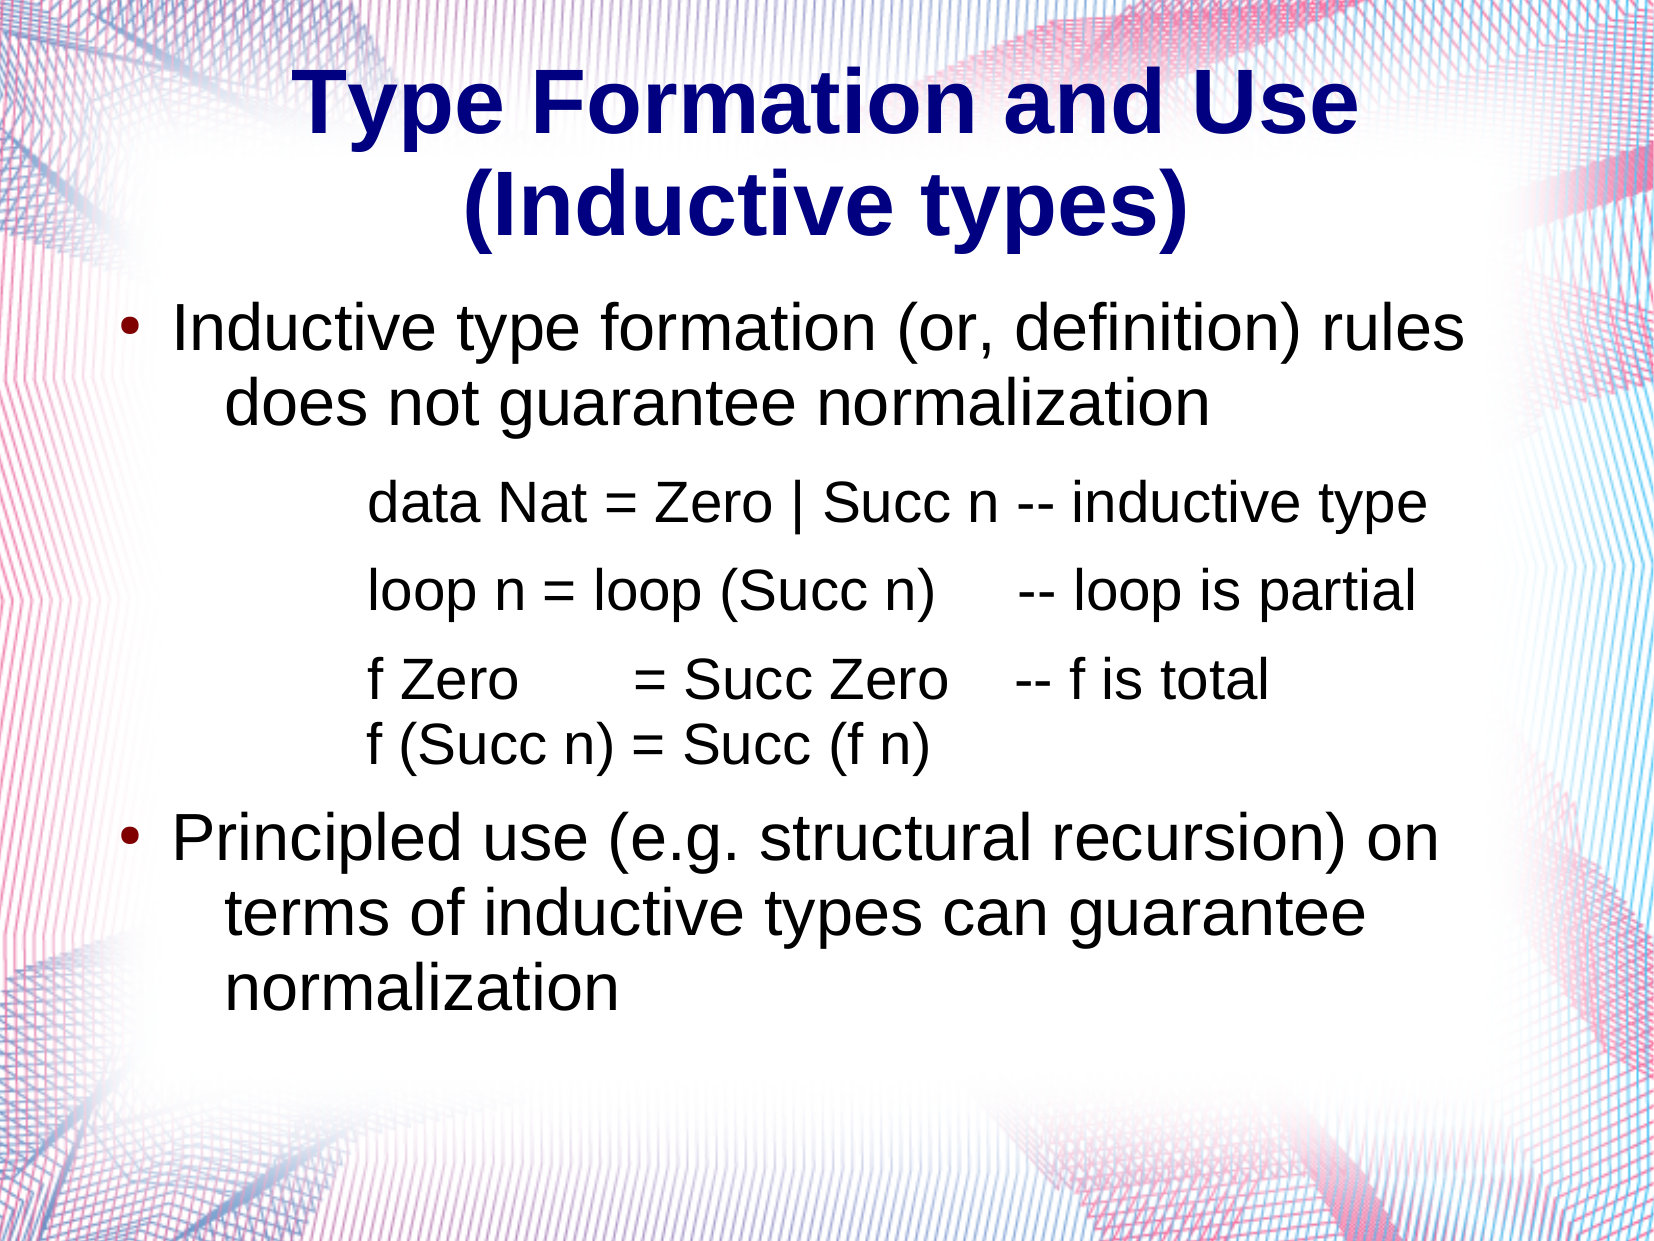

# Type Formation and Use (Inductive types)
Inductive type formation (or, definition) rules does not guarantee normalization
 data Nat = Zero | Succ n -- inductive type
 loop n = loop (Succ n) -- loop is partial
 f Zero = Succ Zero -- f is total
f (Succ n) = Succ (f n)
Principled use (e.g. structural recursion) on terms of inductive types can guarantee normalization